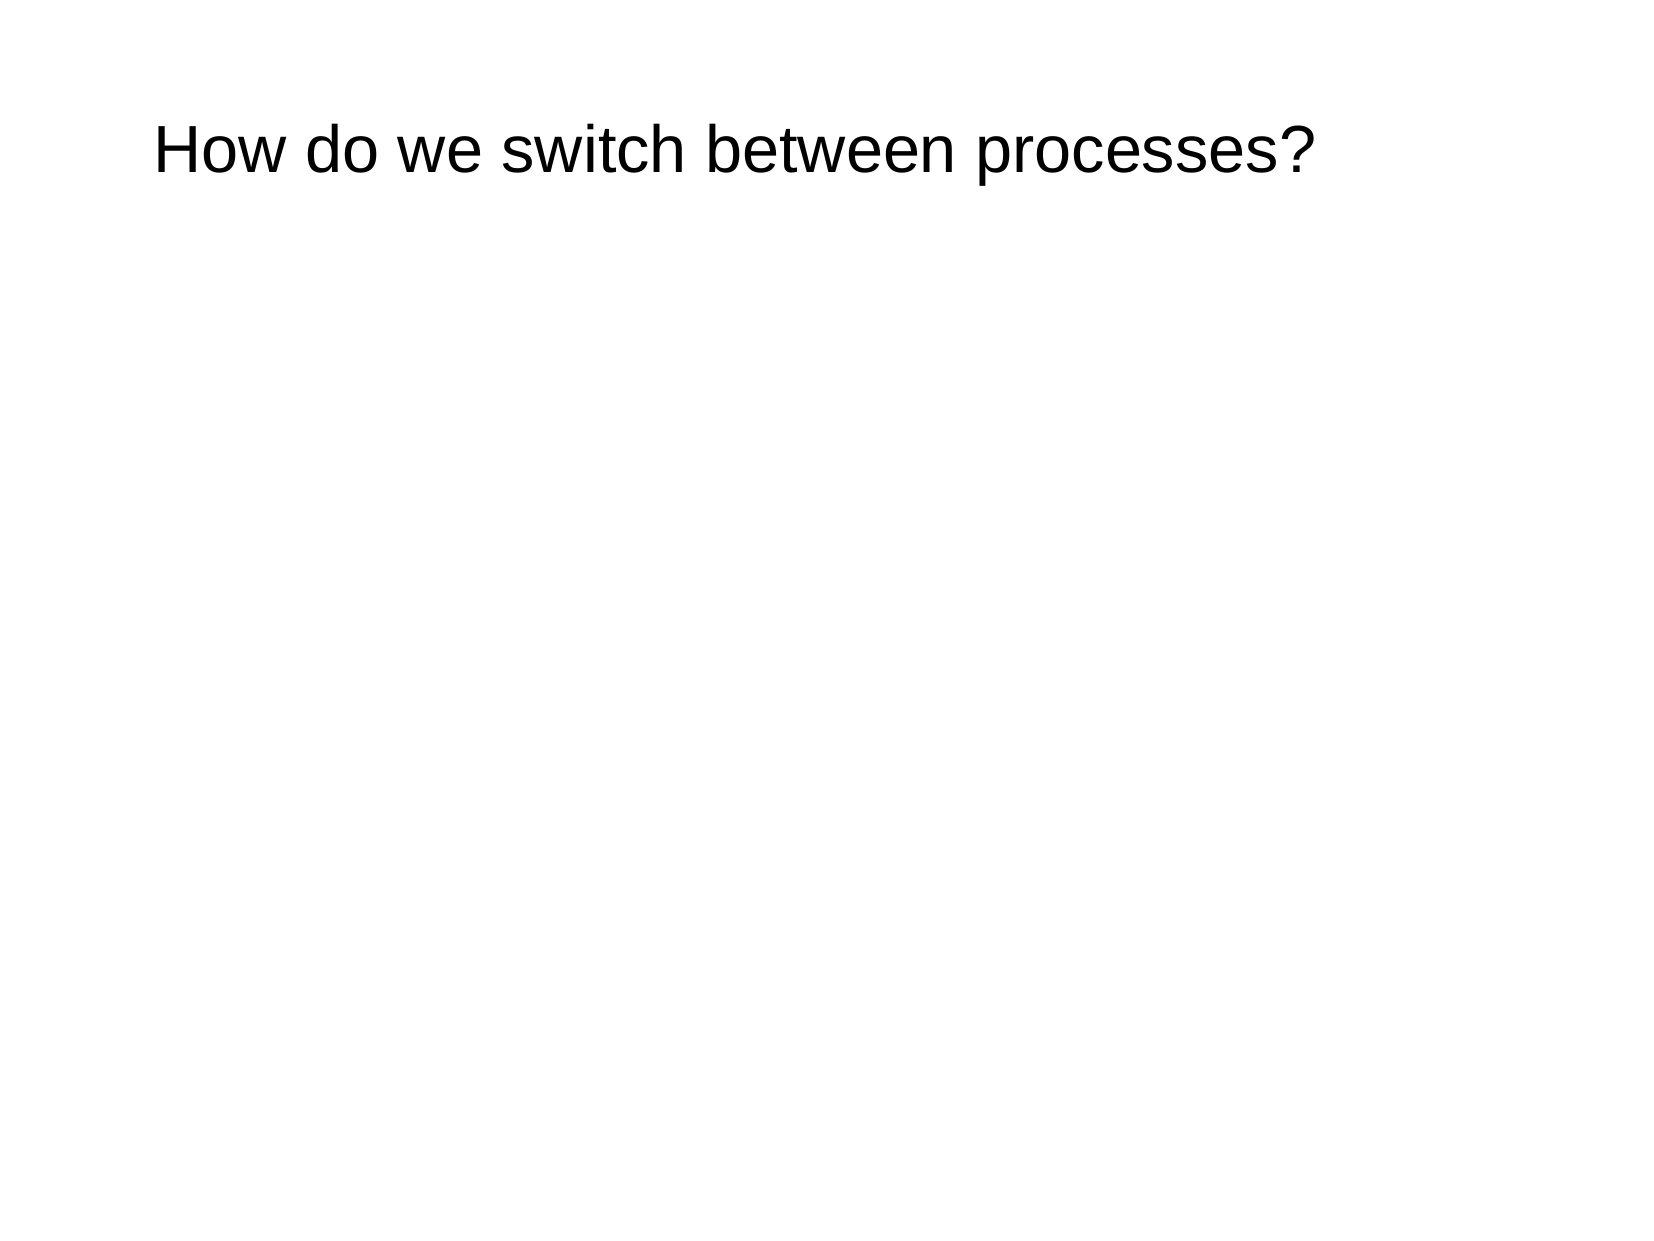

# How do we switch between processes?